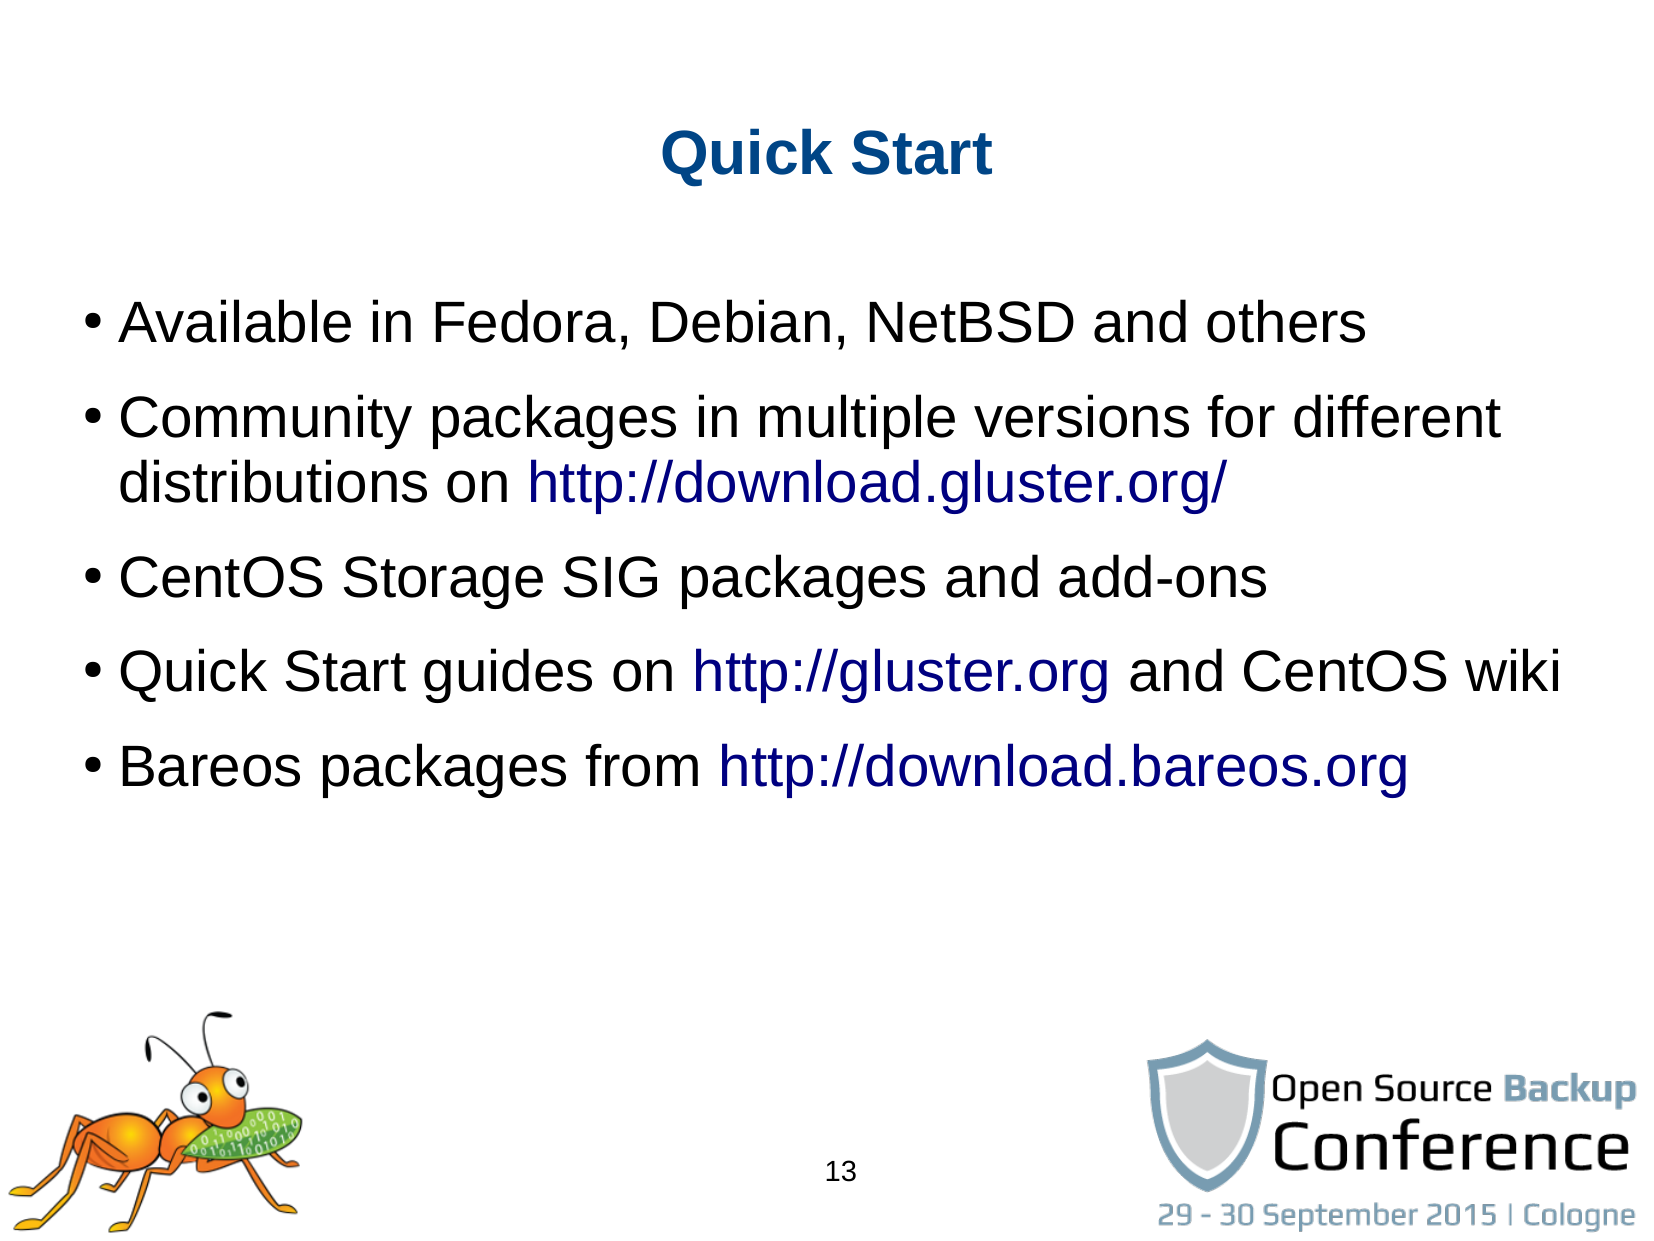

# Quick Start
Available in Fedora, Debian, NetBSD and others
Community packages in multiple versions for different distributions on http://download.gluster.org/
CentOS Storage SIG packages and add-ons
Quick Start guides on http://gluster.org and CentOS wiki
Bareos packages from http://download.bareos.org
13